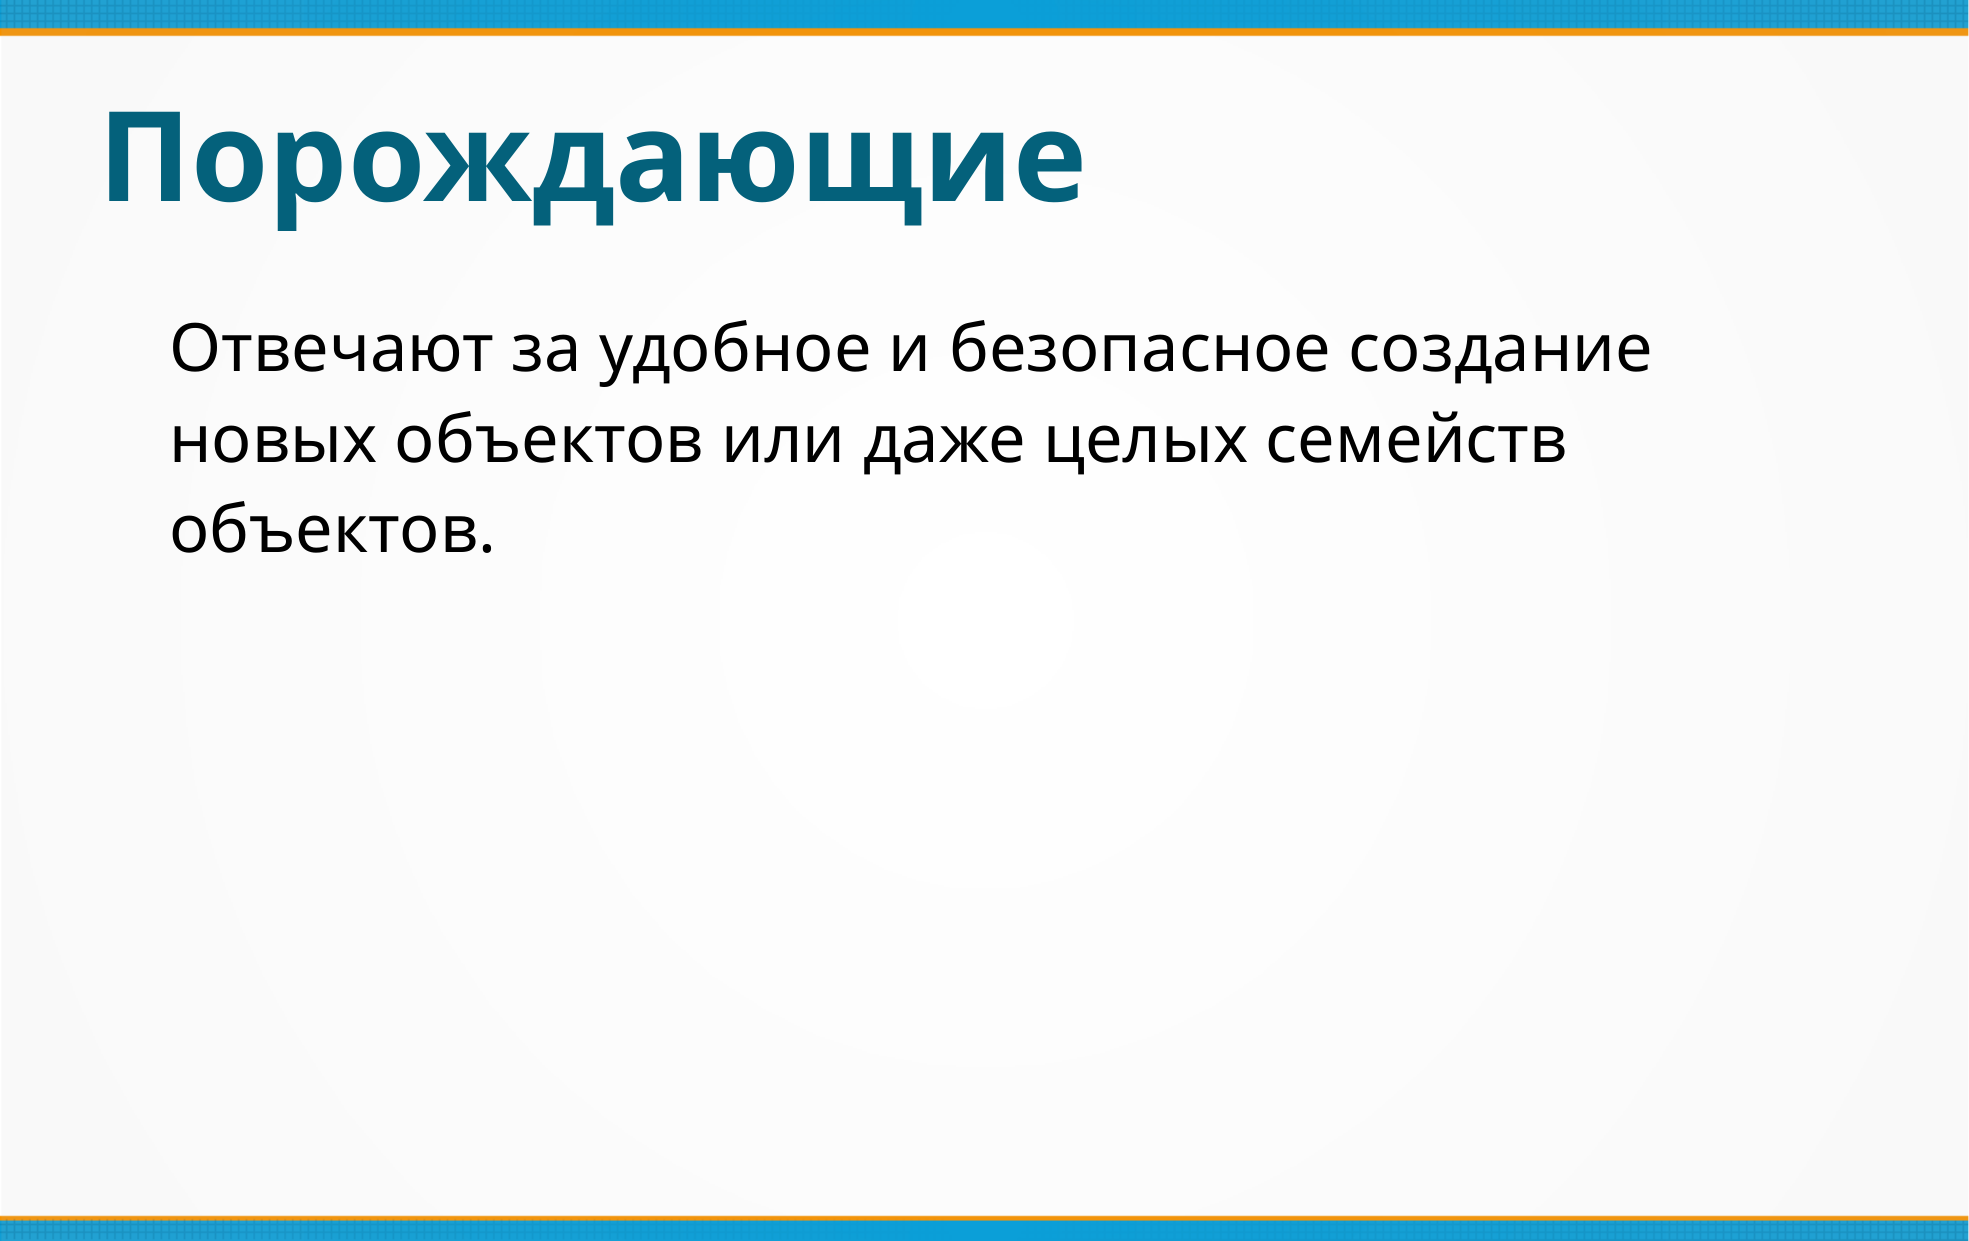

# Порождающие
Отвечают за удобное и безопасное создание новых объектов или даже целых семейств объектов.